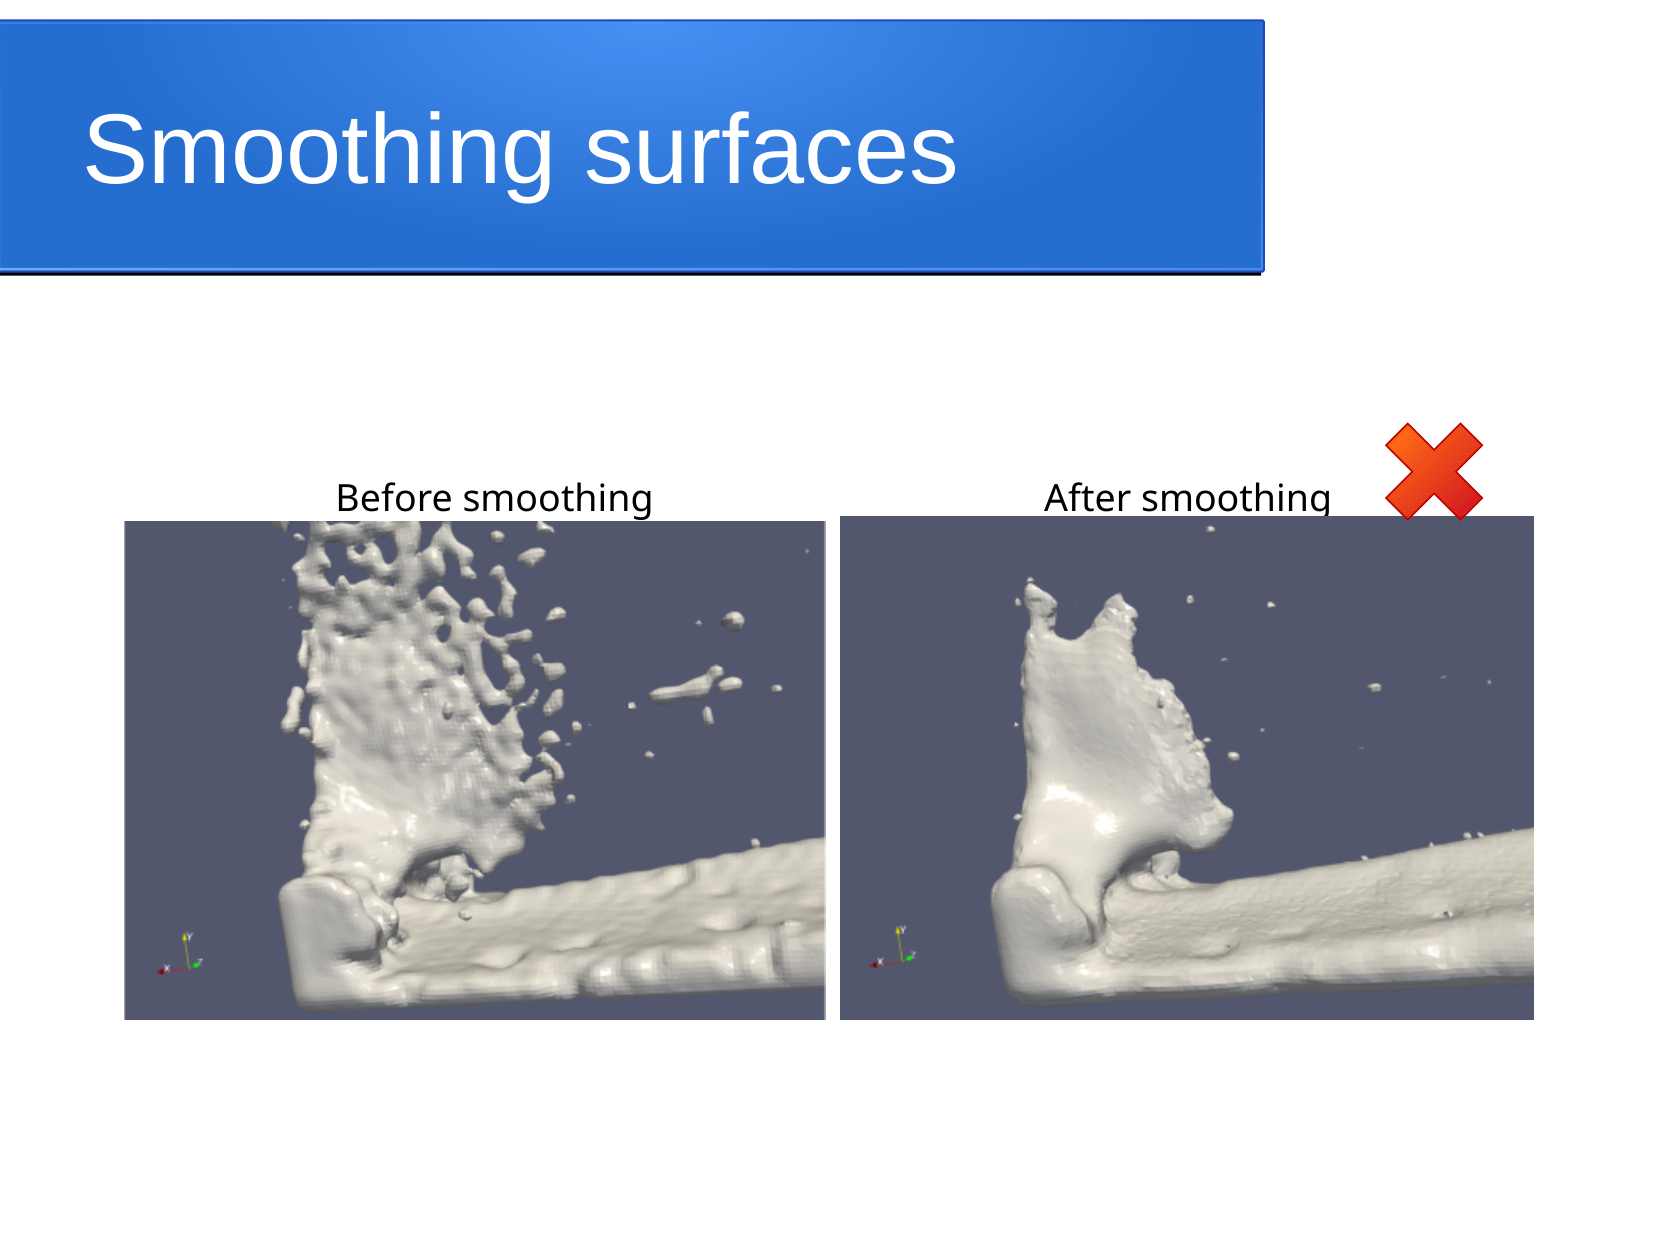

# Smoothing surfaces
Before smoothing
After smoothing